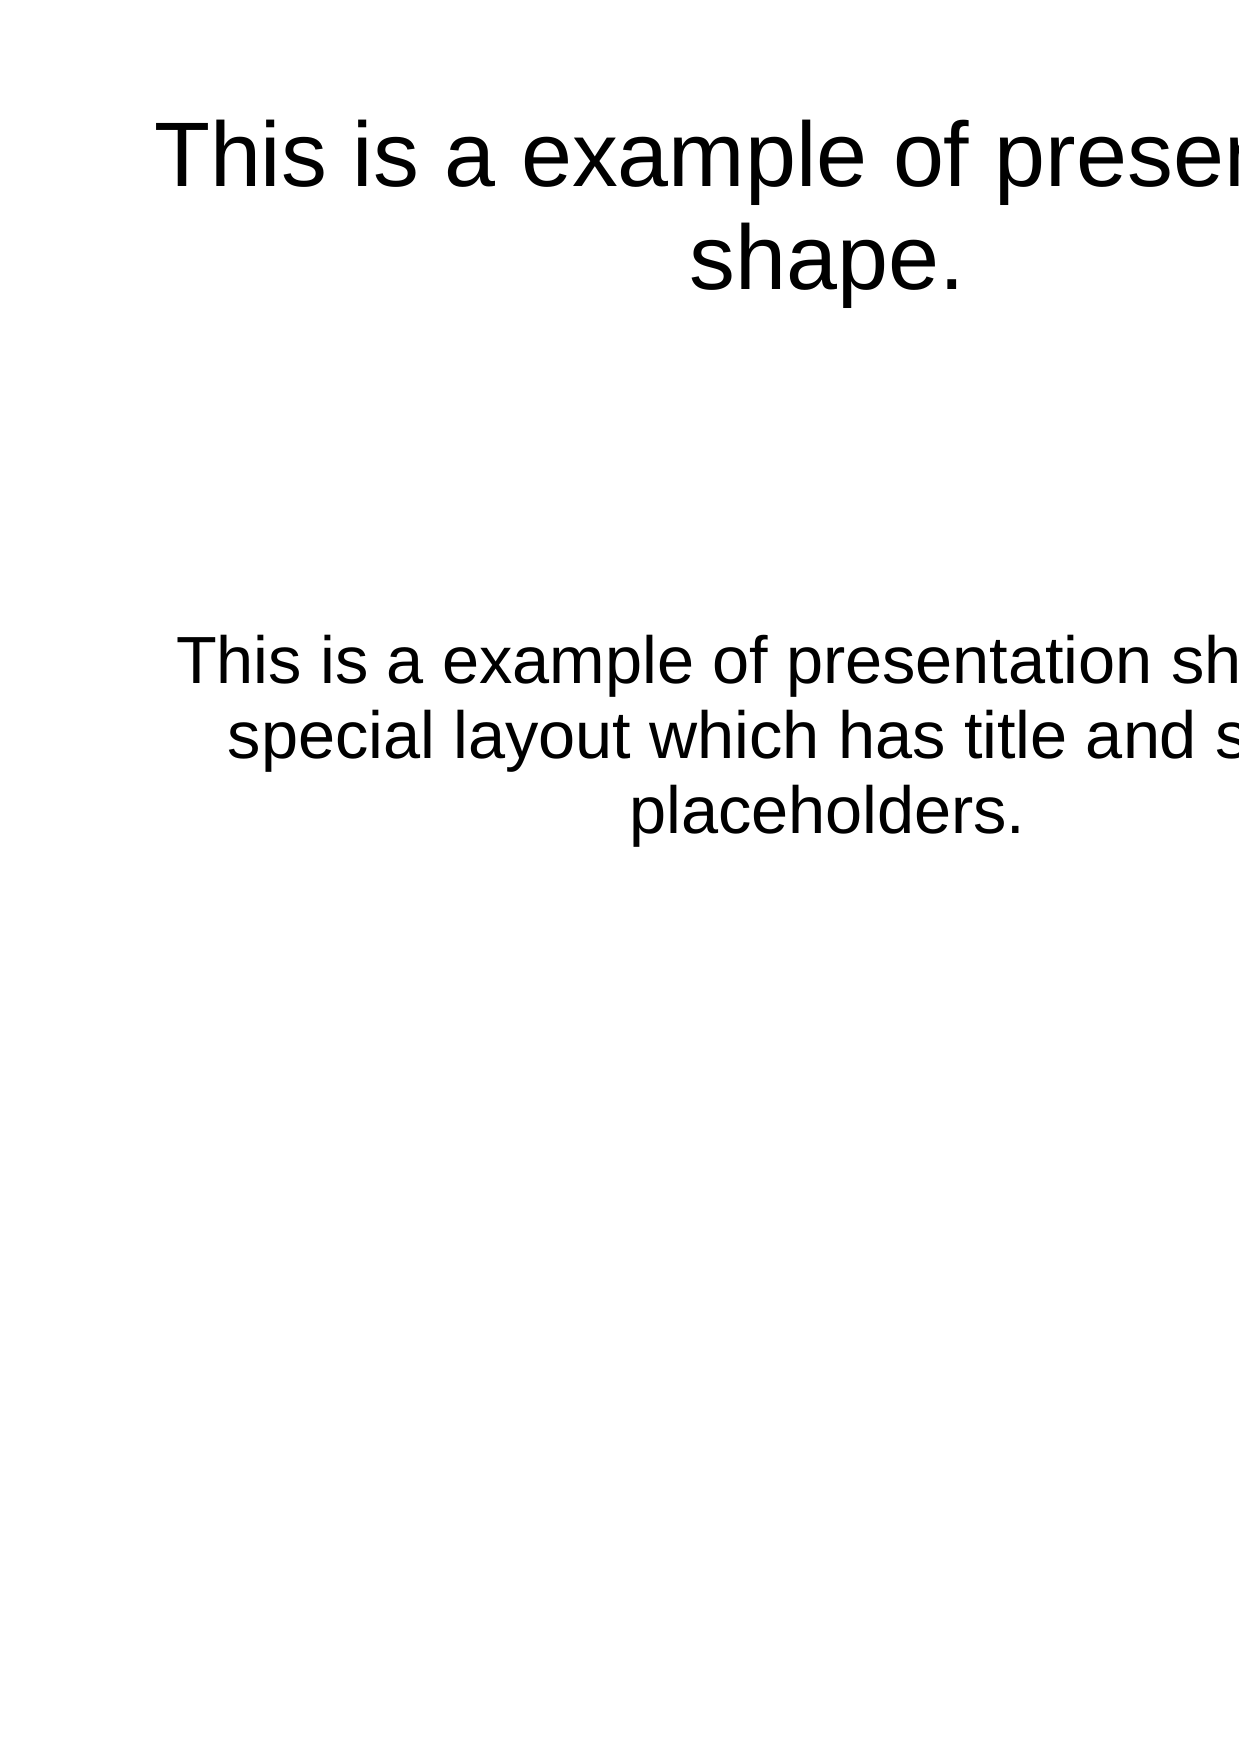

# This is a example of presentation shape.
This is a example of presentation shape in a special layout which has title and subtitle placeholders.